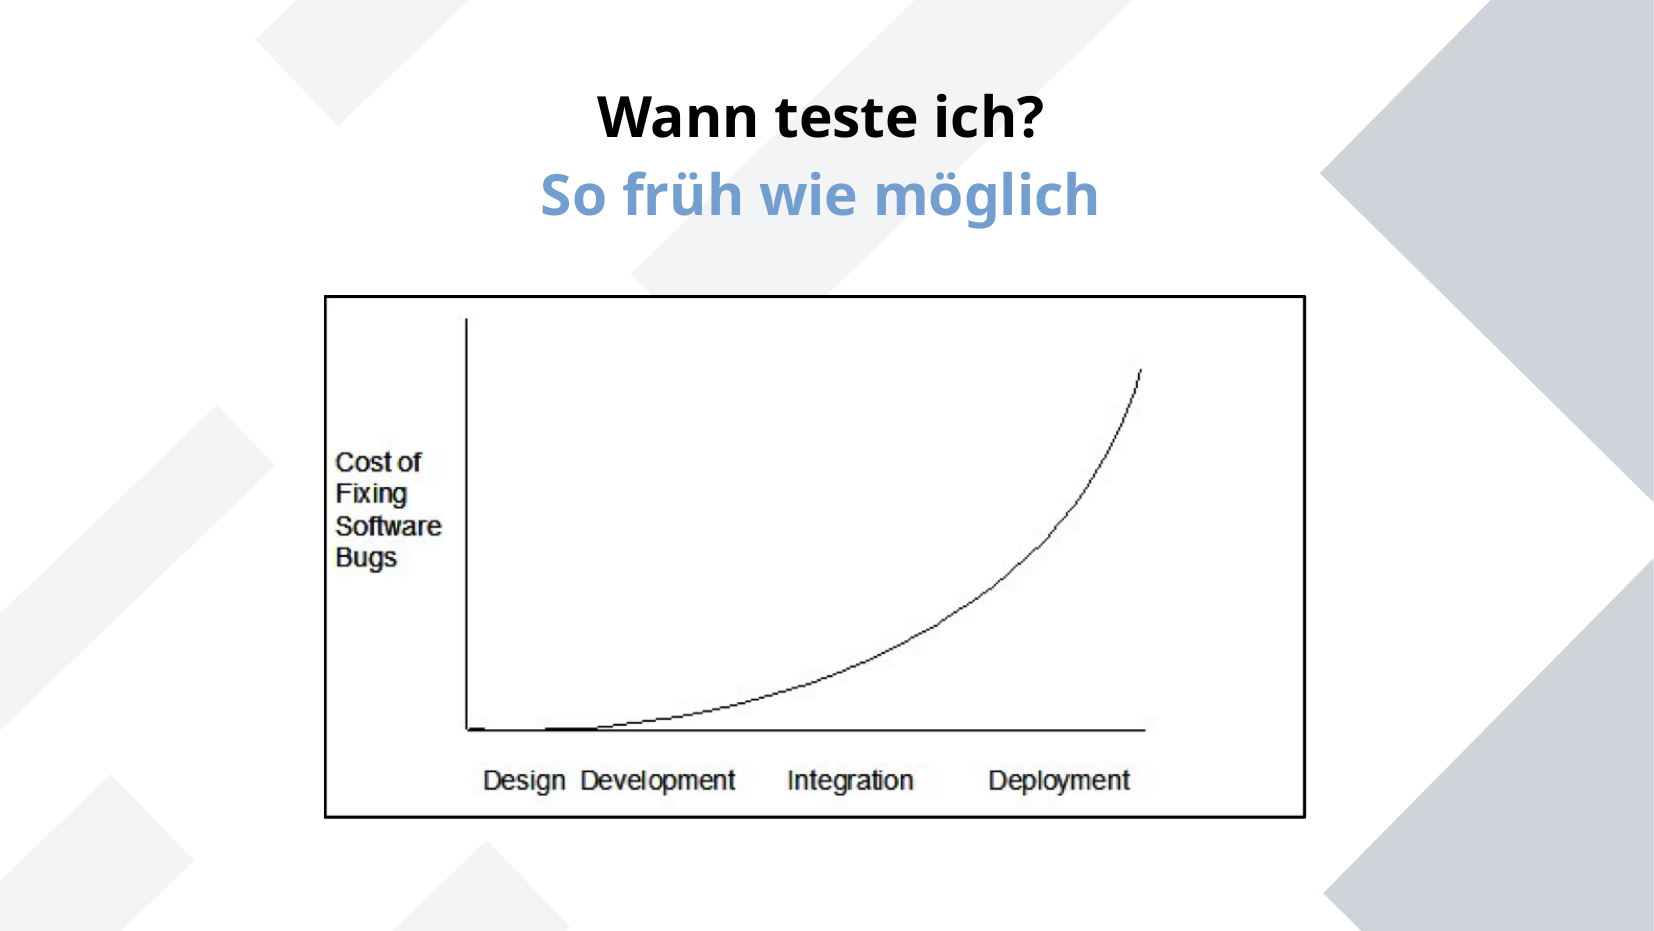

# Wann teste ich? So früh wie möglich